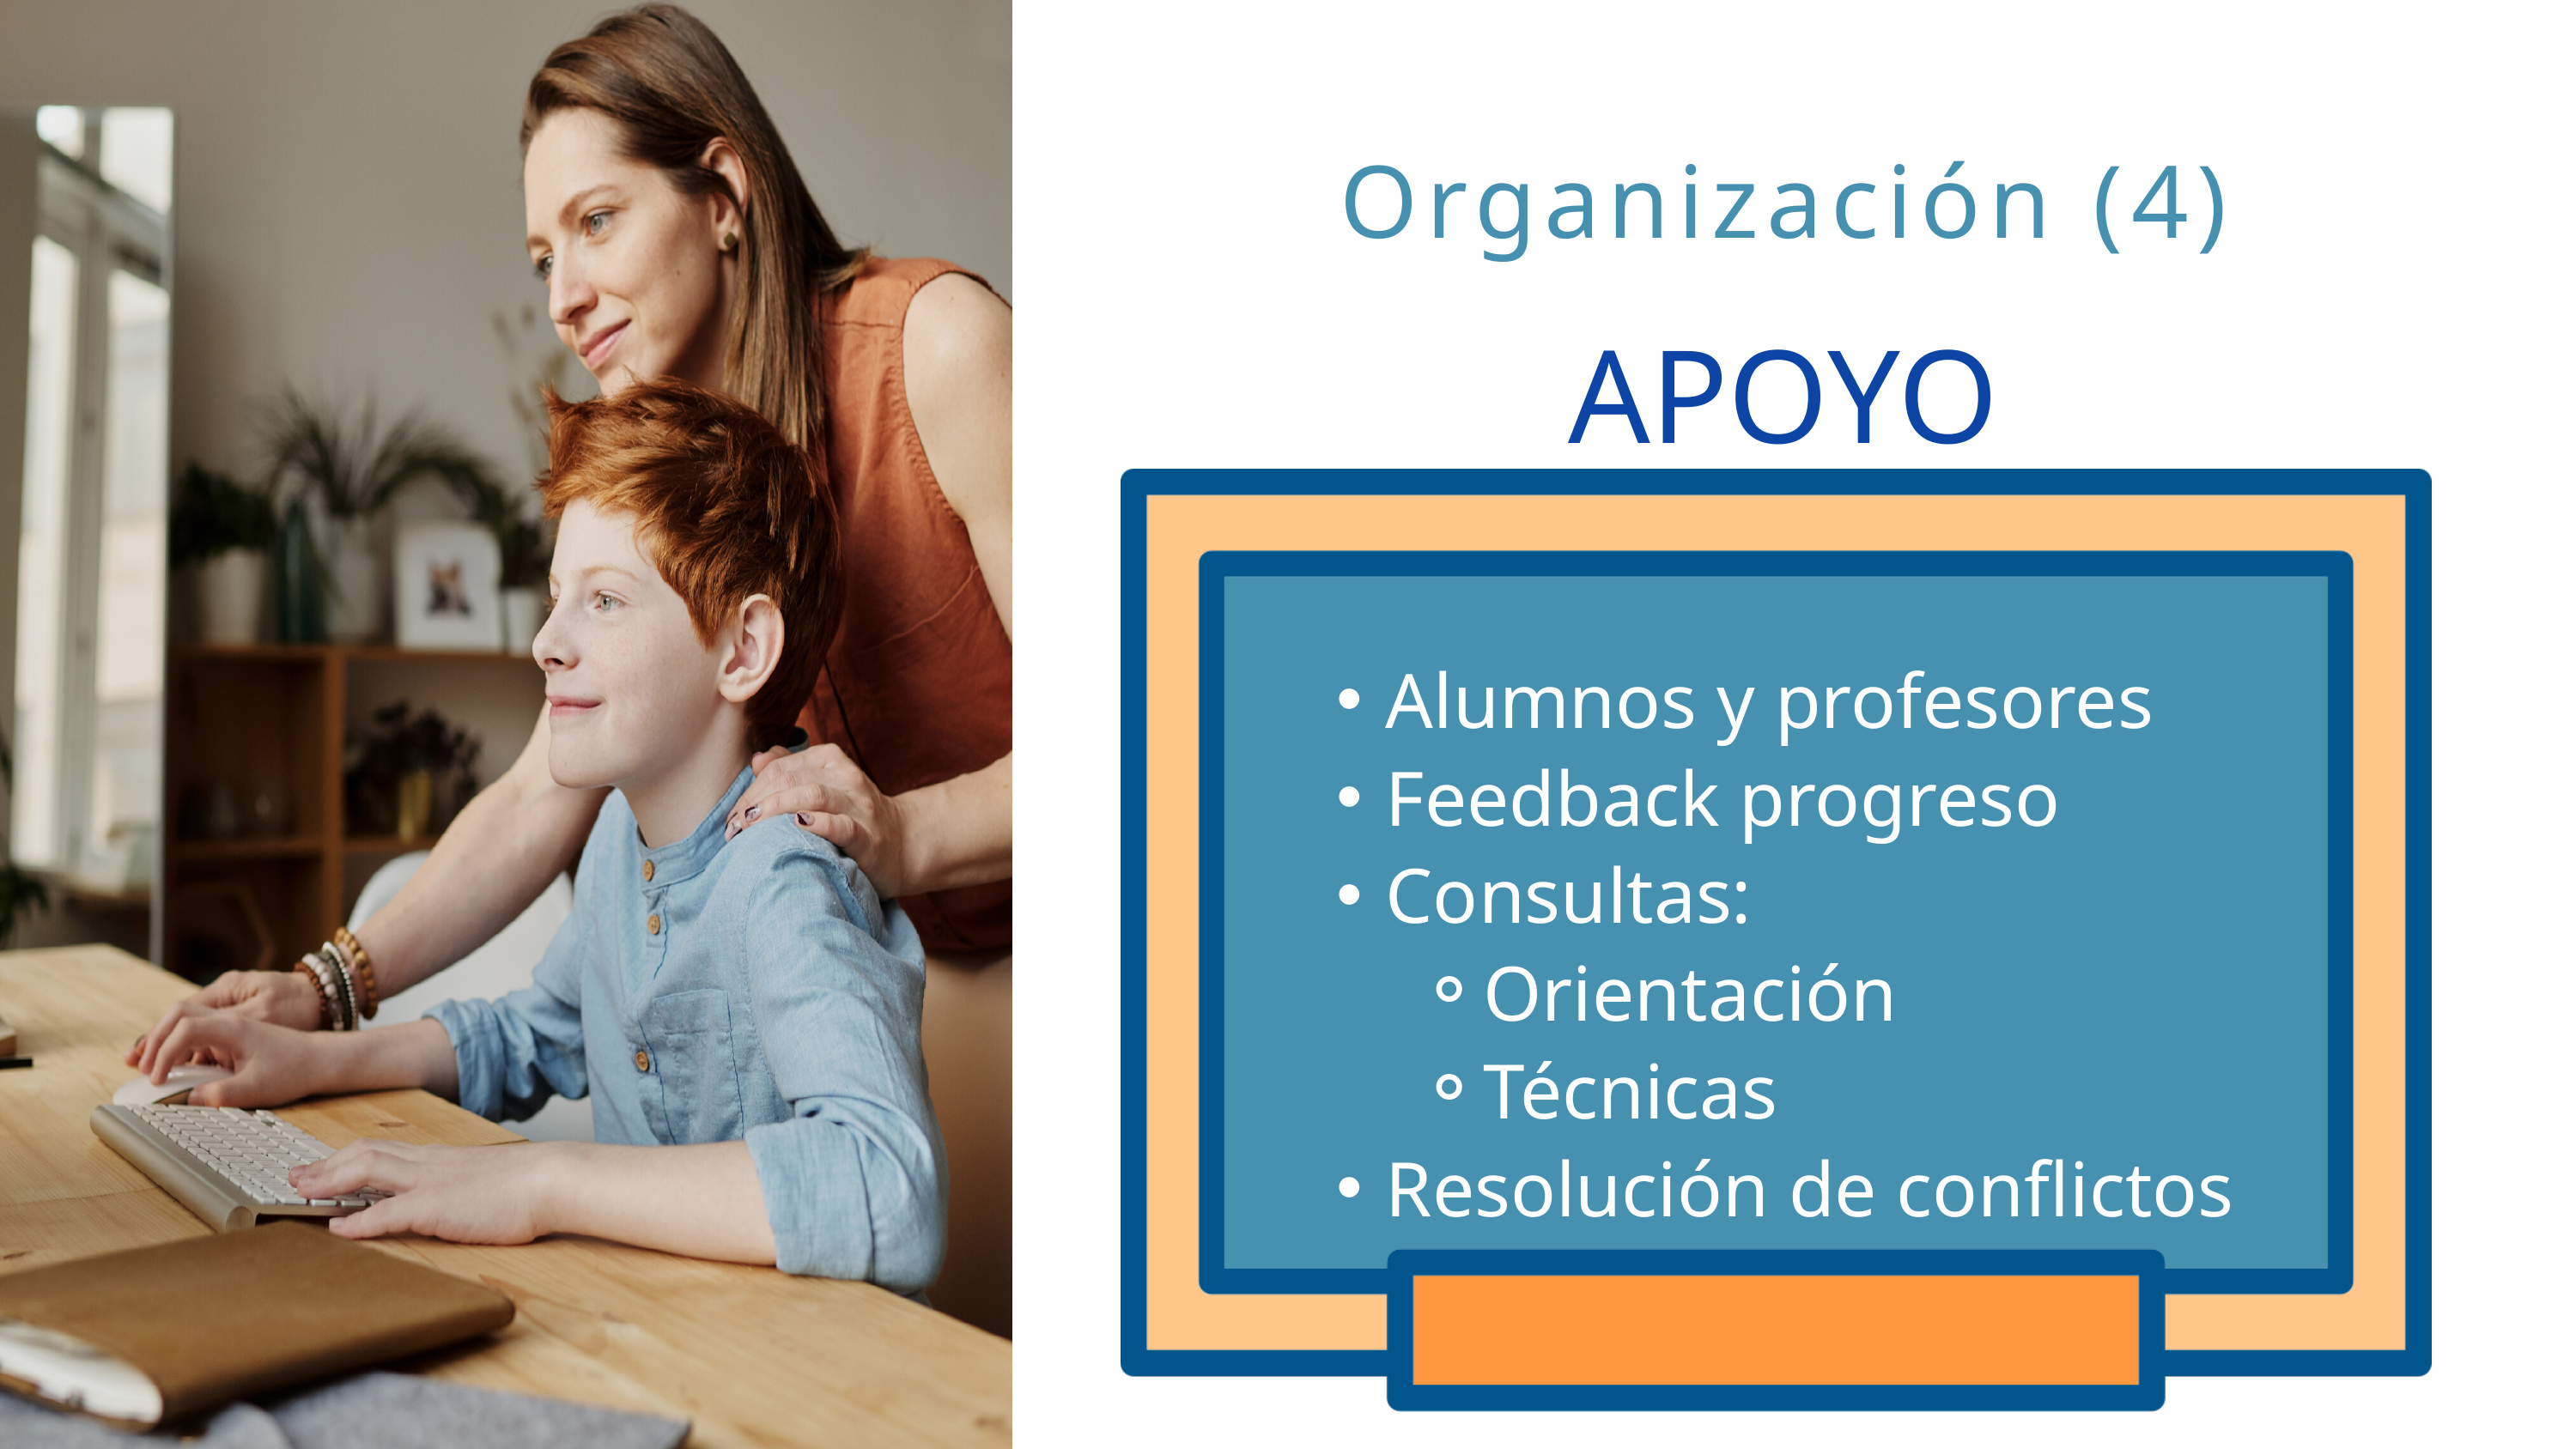

Organización (4)
APOYO
Alumnos y profesores
Feedback progreso
Consultas:
Orientación
Técnicas
Resolución de conflictos